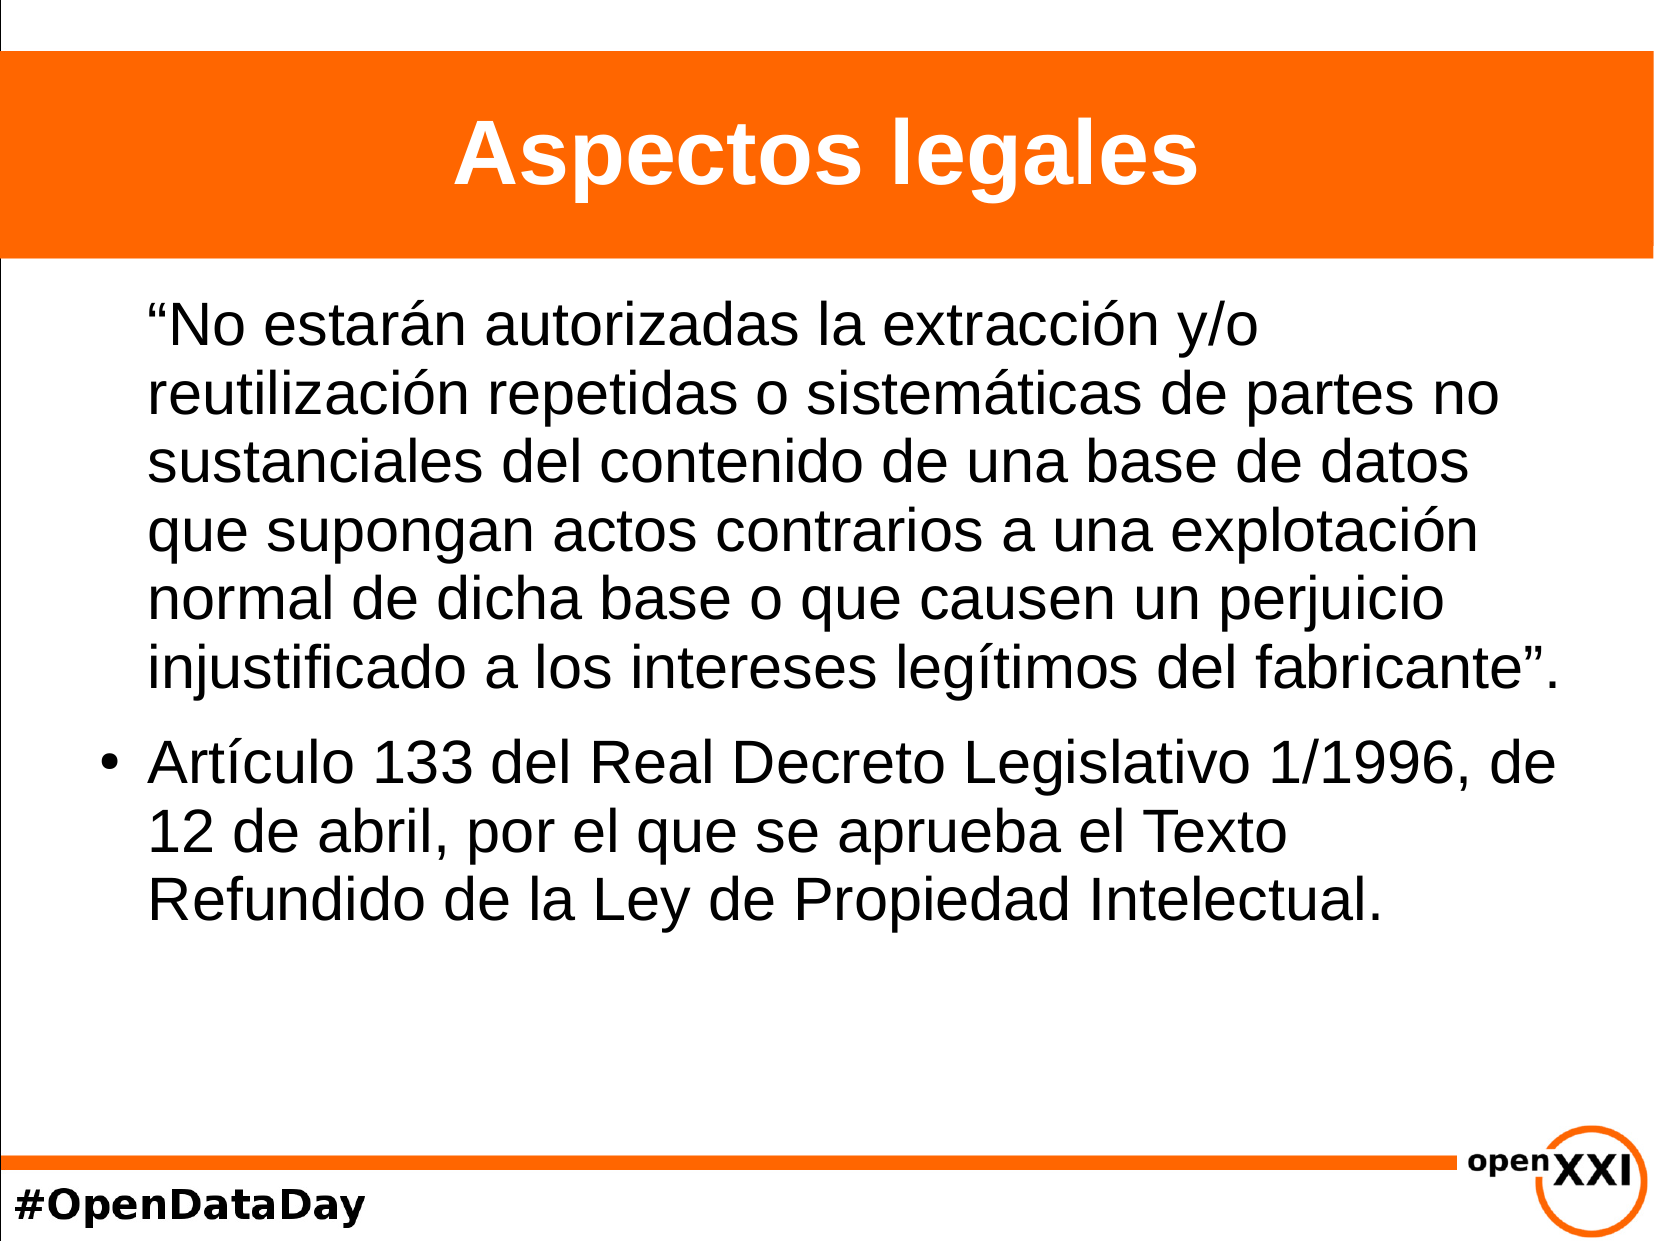

# Aspectos legales
“No estarán autorizadas la extracción y/o reutilización repetidas o sistemáticas de partes no sustanciales del contenido de una base de datos que supongan actos contrarios a una explotación normal de dicha base o que causen un perjuicio injustificado a los intereses legítimos del fabricante”.
Artículo 133 del Real Decreto Legislativo 1/1996, de 12 de abril, por el que se aprueba el Texto Refundido de la Ley de Propiedad Intelectual.